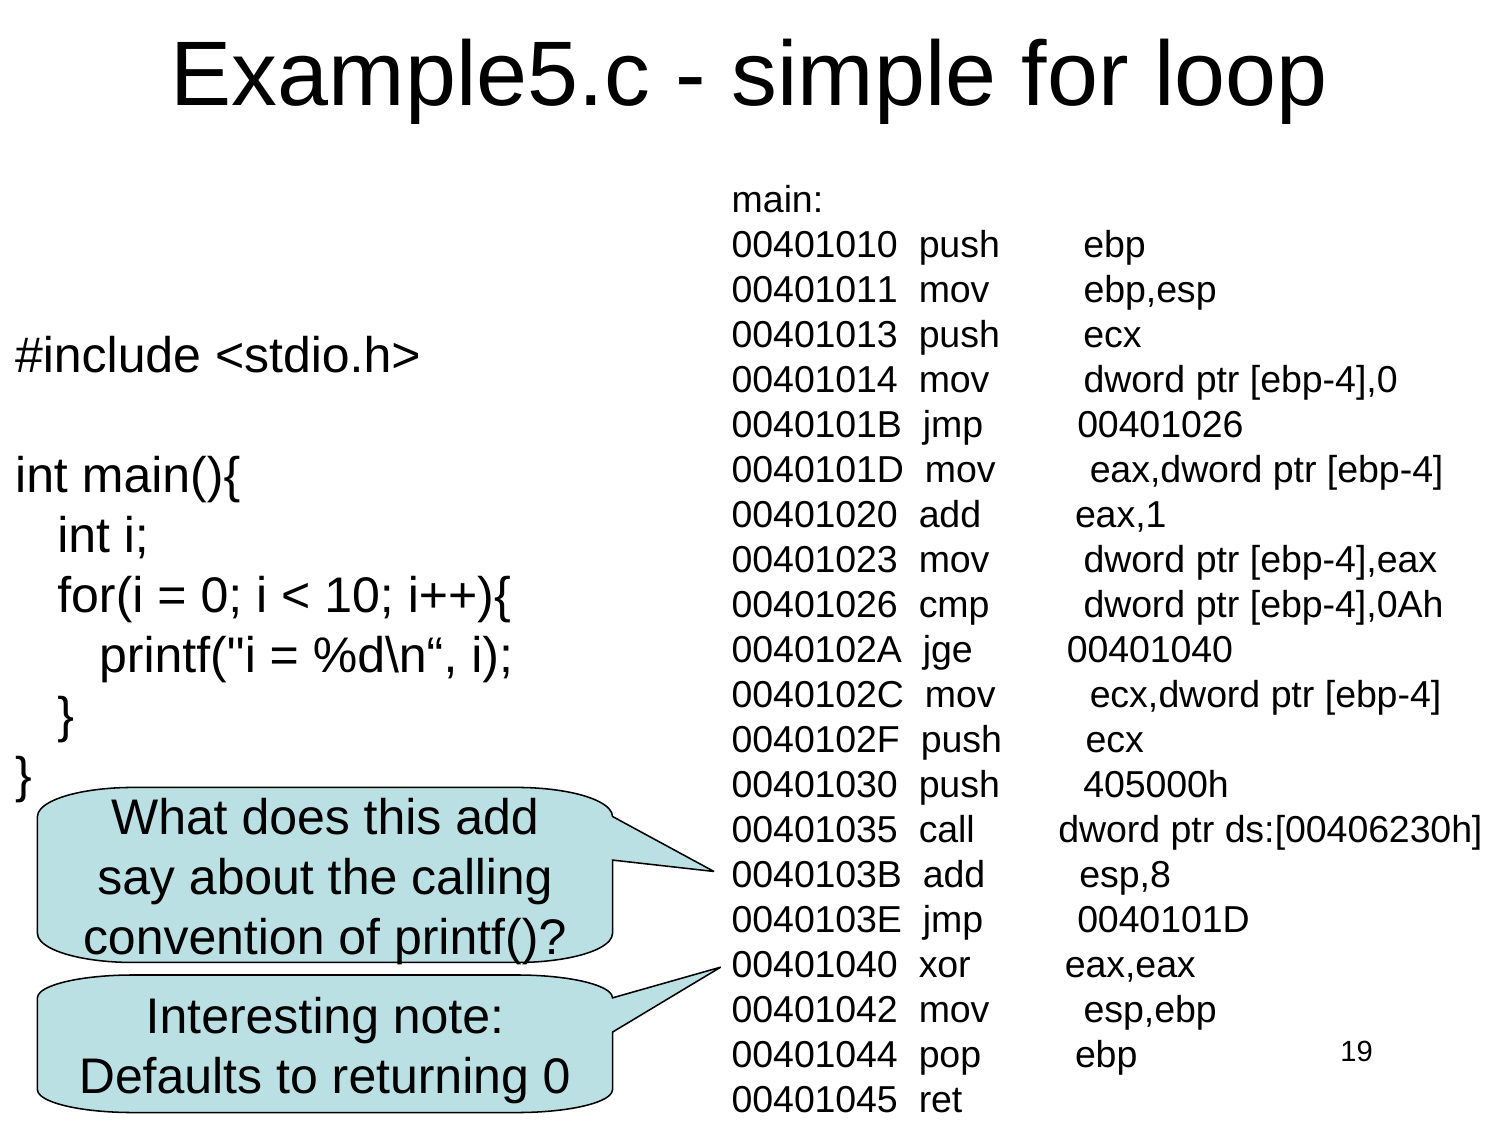

# Example5.c - simple for loop
main:
00401010 push ebp
00401011 mov ebp,esp
00401013 push ecx
00401014 mov dword ptr [ebp-4],0
0040101B jmp 00401026
0040101D mov eax,dword ptr [ebp-4]
00401020 add eax,1
00401023 mov dword ptr [ebp-4],eax
00401026 cmp dword ptr [ebp-4],0Ah
0040102A jge 00401040
0040102C mov ecx,dword ptr [ebp-4]
0040102F push ecx
00401030 push 405000h
00401035 call dword ptr ds:[00406230h]
0040103B add esp,8
0040103E jmp 0040101D
00401040 xor eax,eax
00401042 mov esp,ebp
00401044 pop ebp
00401045 ret
#include <stdio.h>
int main(){
 int i;
 for(i = 0; i < 10; i++){
 printf("i = %d\n“, i);
 }
}
What does this add say about the calling convention of printf()?
Interesting note: Defaults to returning 0